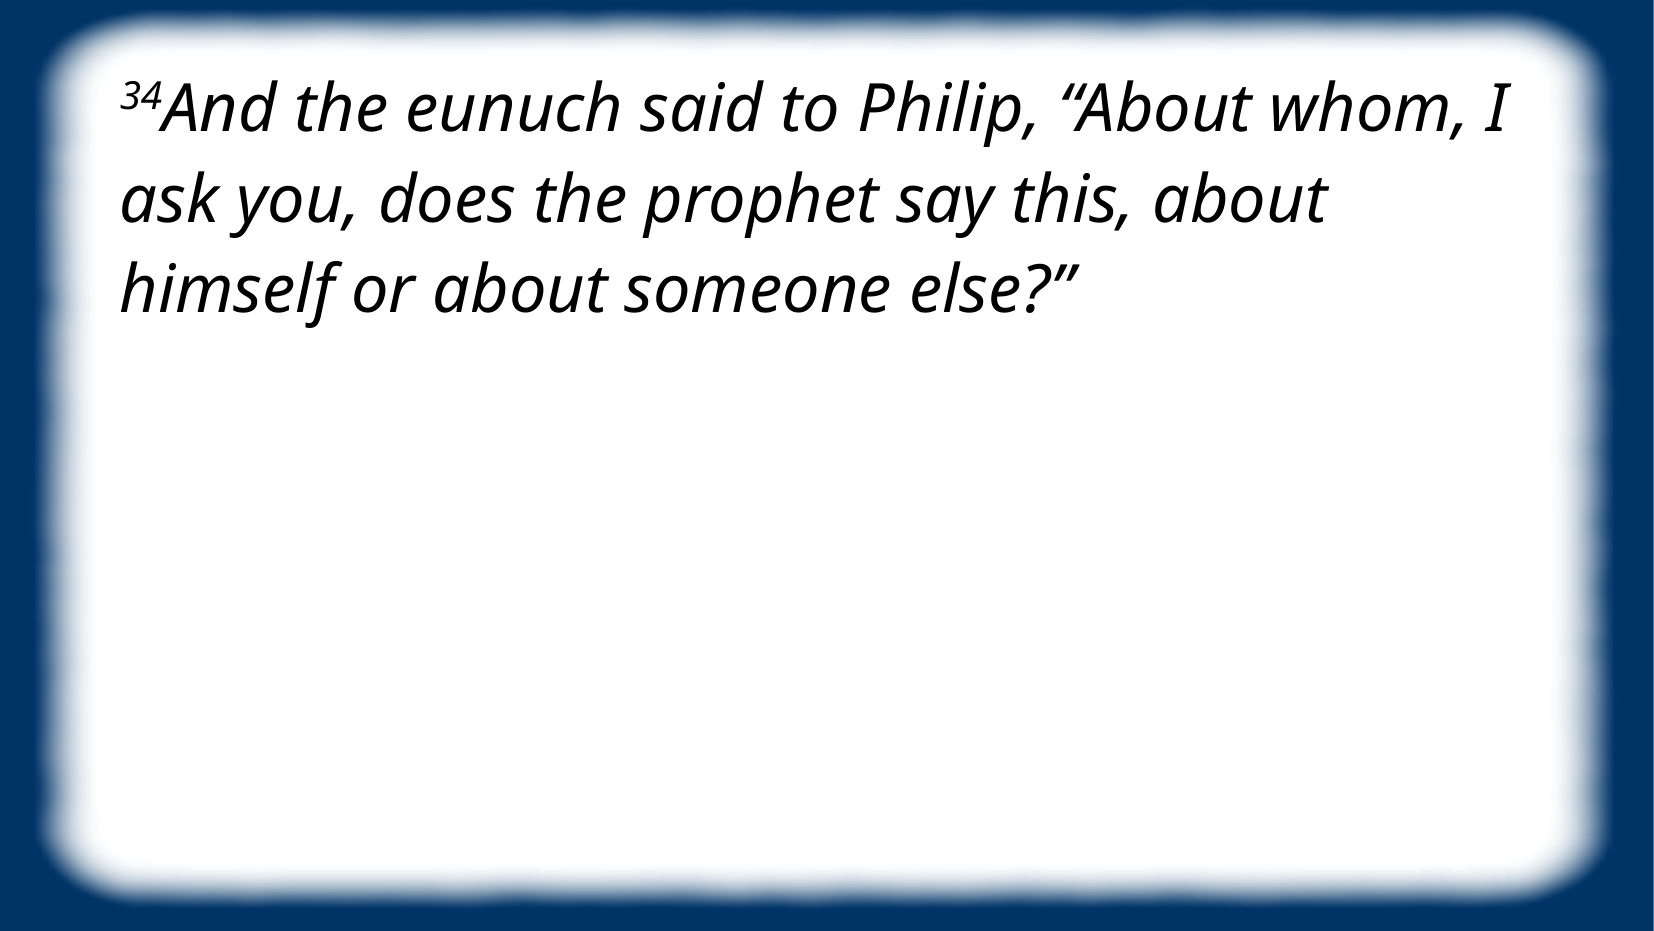

34And the eunuch said to Philip, “About whom, I ask you, does the prophet say this, about himself or about someone else?”